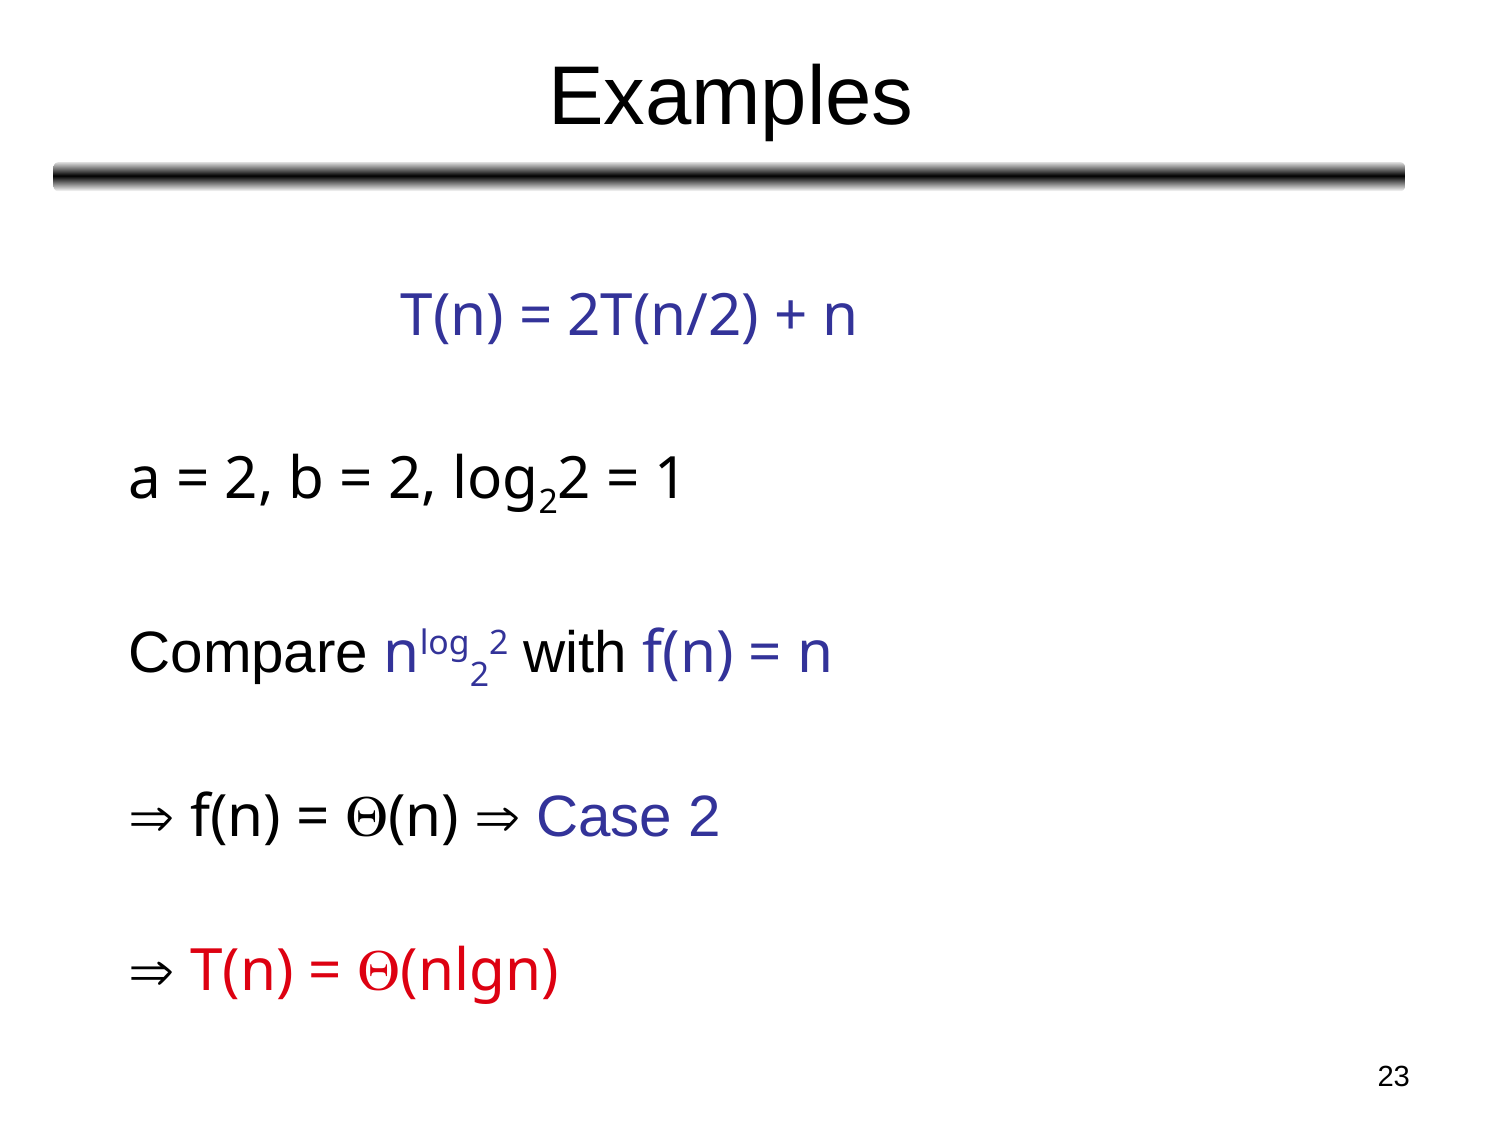

# Examples
	T(n) = 2T(n/2) + n
	a = 2, b = 2, log22 = 1
	Compare nlog22 with f(n) = n
	 f(n) = (n)  Case 2
	 T(n) = (nlgn)
23